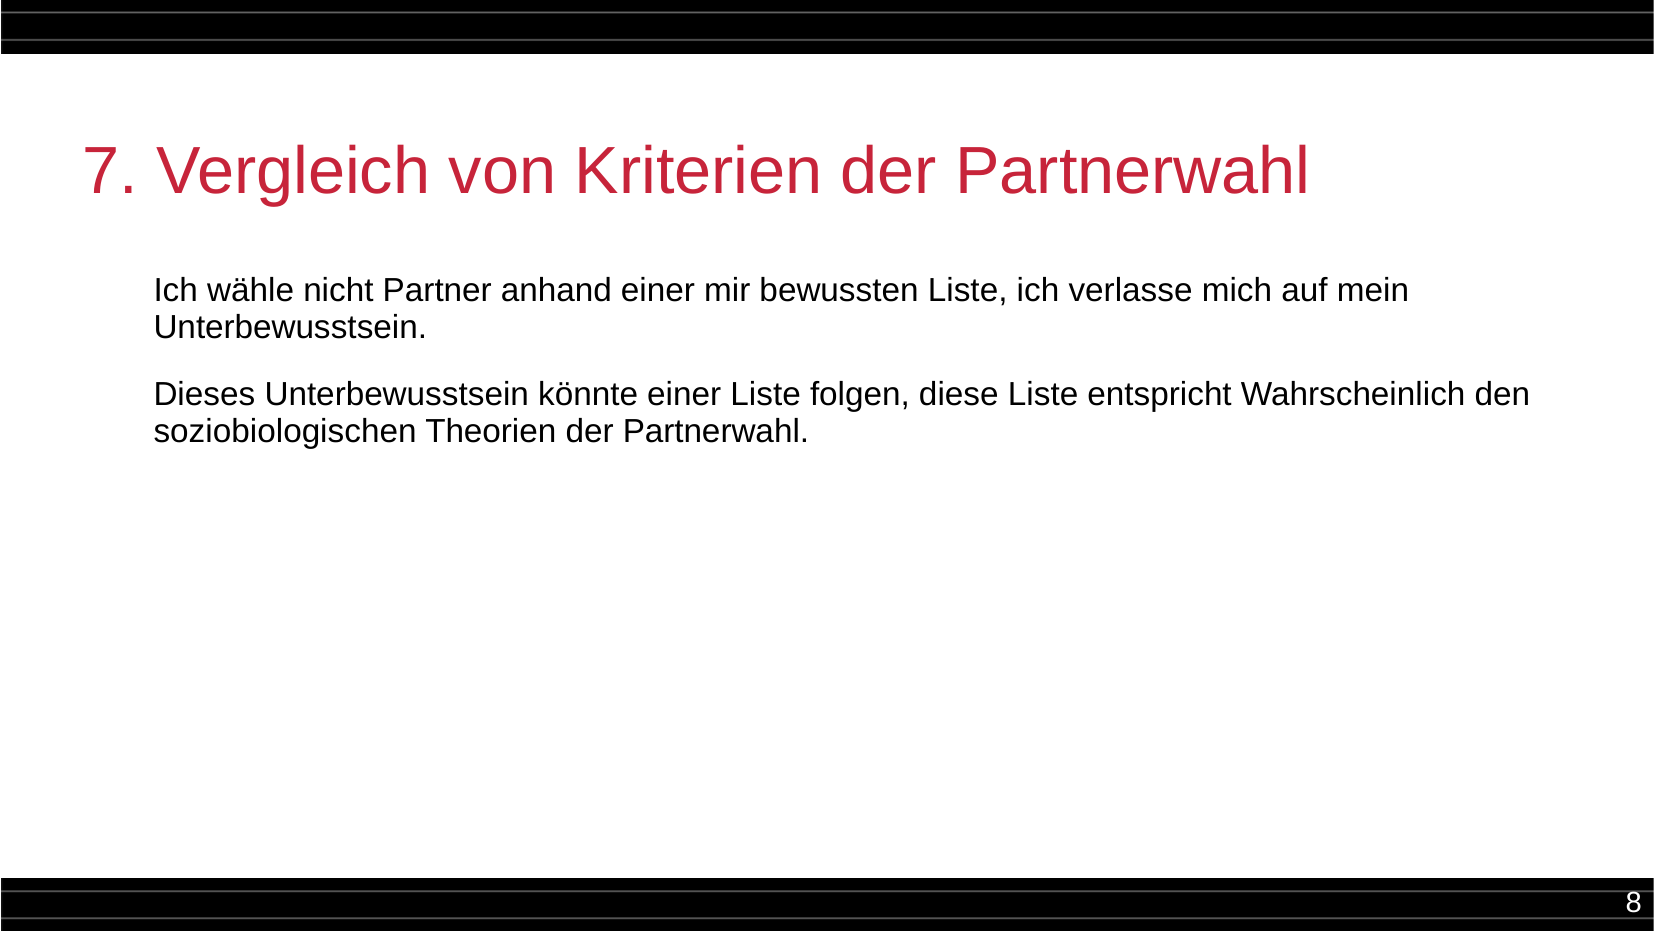

# 7. Vergleich von Kriterien der Partnerwahl
Ich wähle nicht Partner anhand einer mir bewussten Liste, ich verlasse mich auf mein Unterbewusstsein.
Dieses Unterbewusstsein könnte einer Liste folgen, diese Liste entspricht Wahrscheinlich den soziobiologischen Theorien der Partnerwahl.